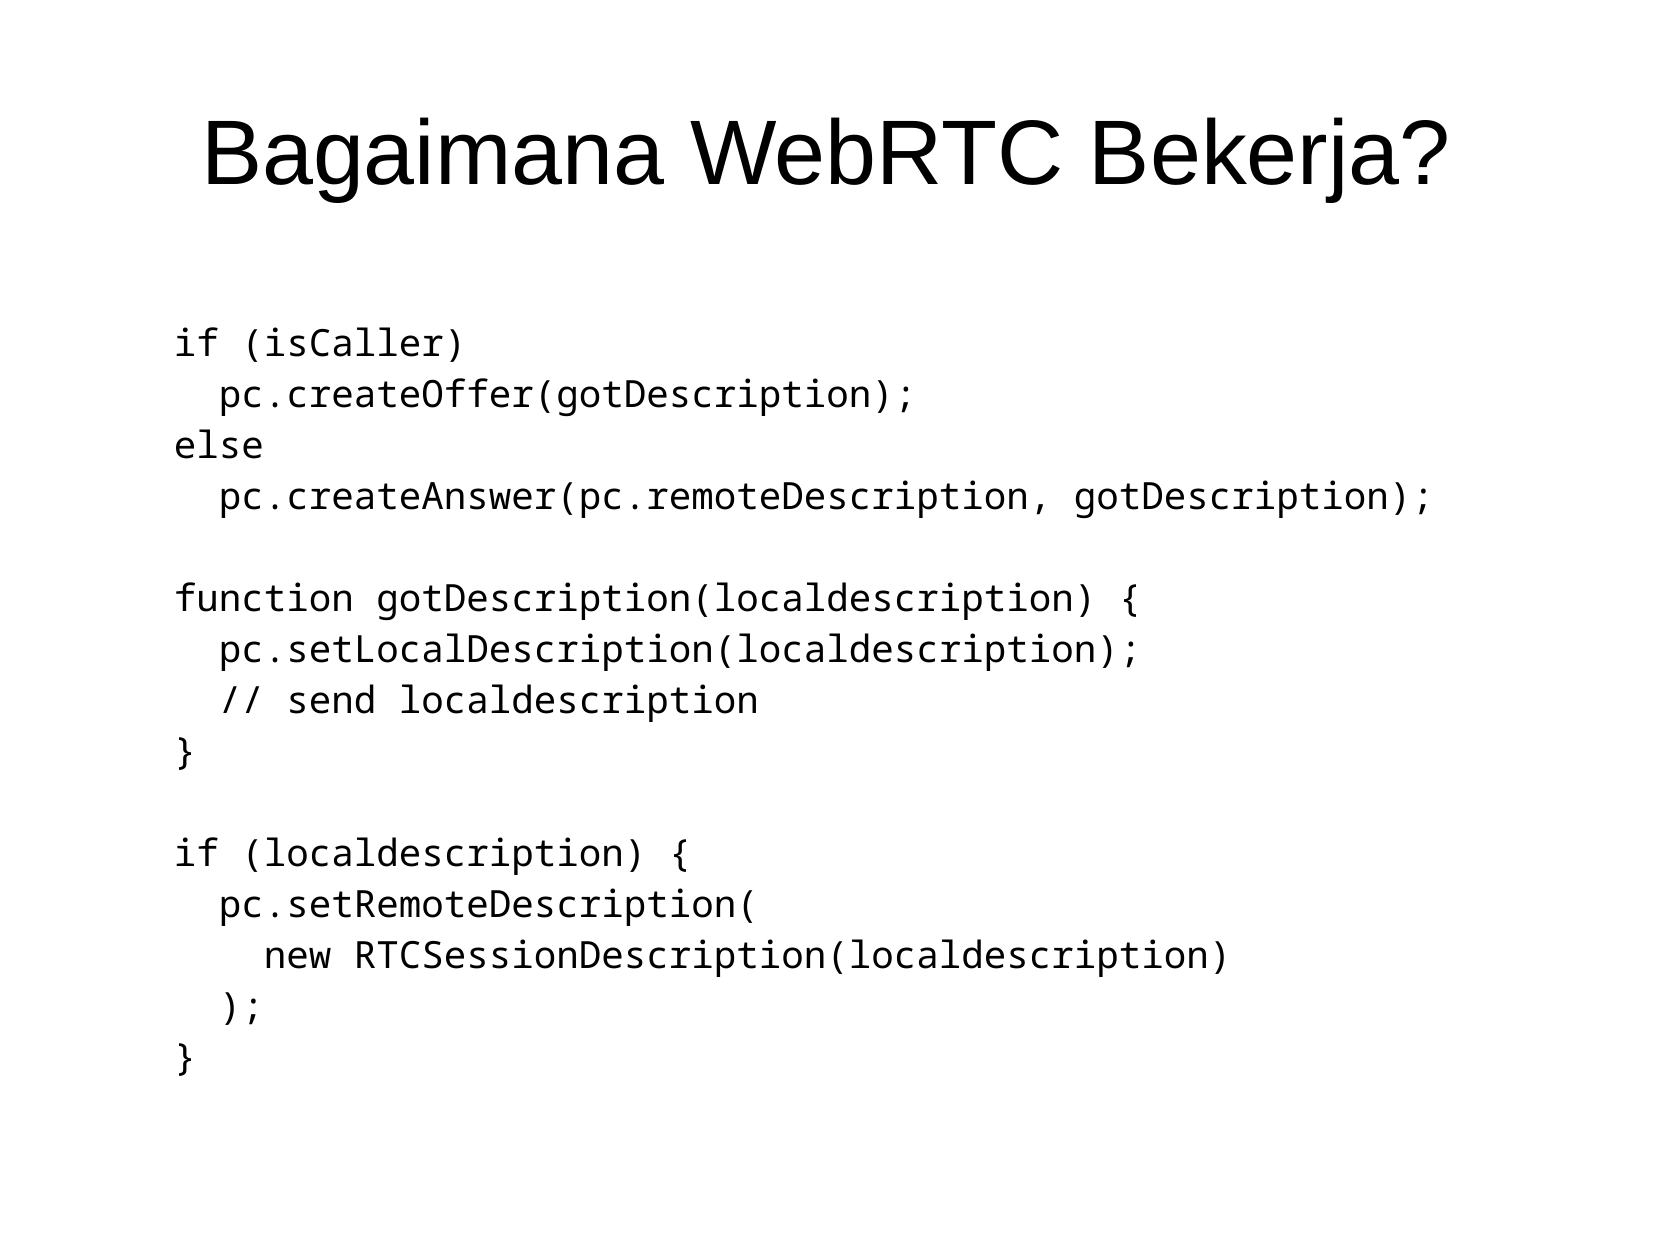

# Bagaimana WebRTC Bekerja?
if (isCaller)
 pc.createOffer(gotDescription);
else
 pc.createAnswer(pc.remoteDescription, gotDescription);
function gotDescription(localdescription) {
 pc.setLocalDescription(localdescription);
 // send localdescription
}
if (localdescription) {
 pc.setRemoteDescription(
 new RTCSessionDescription(localdescription)
 );
}